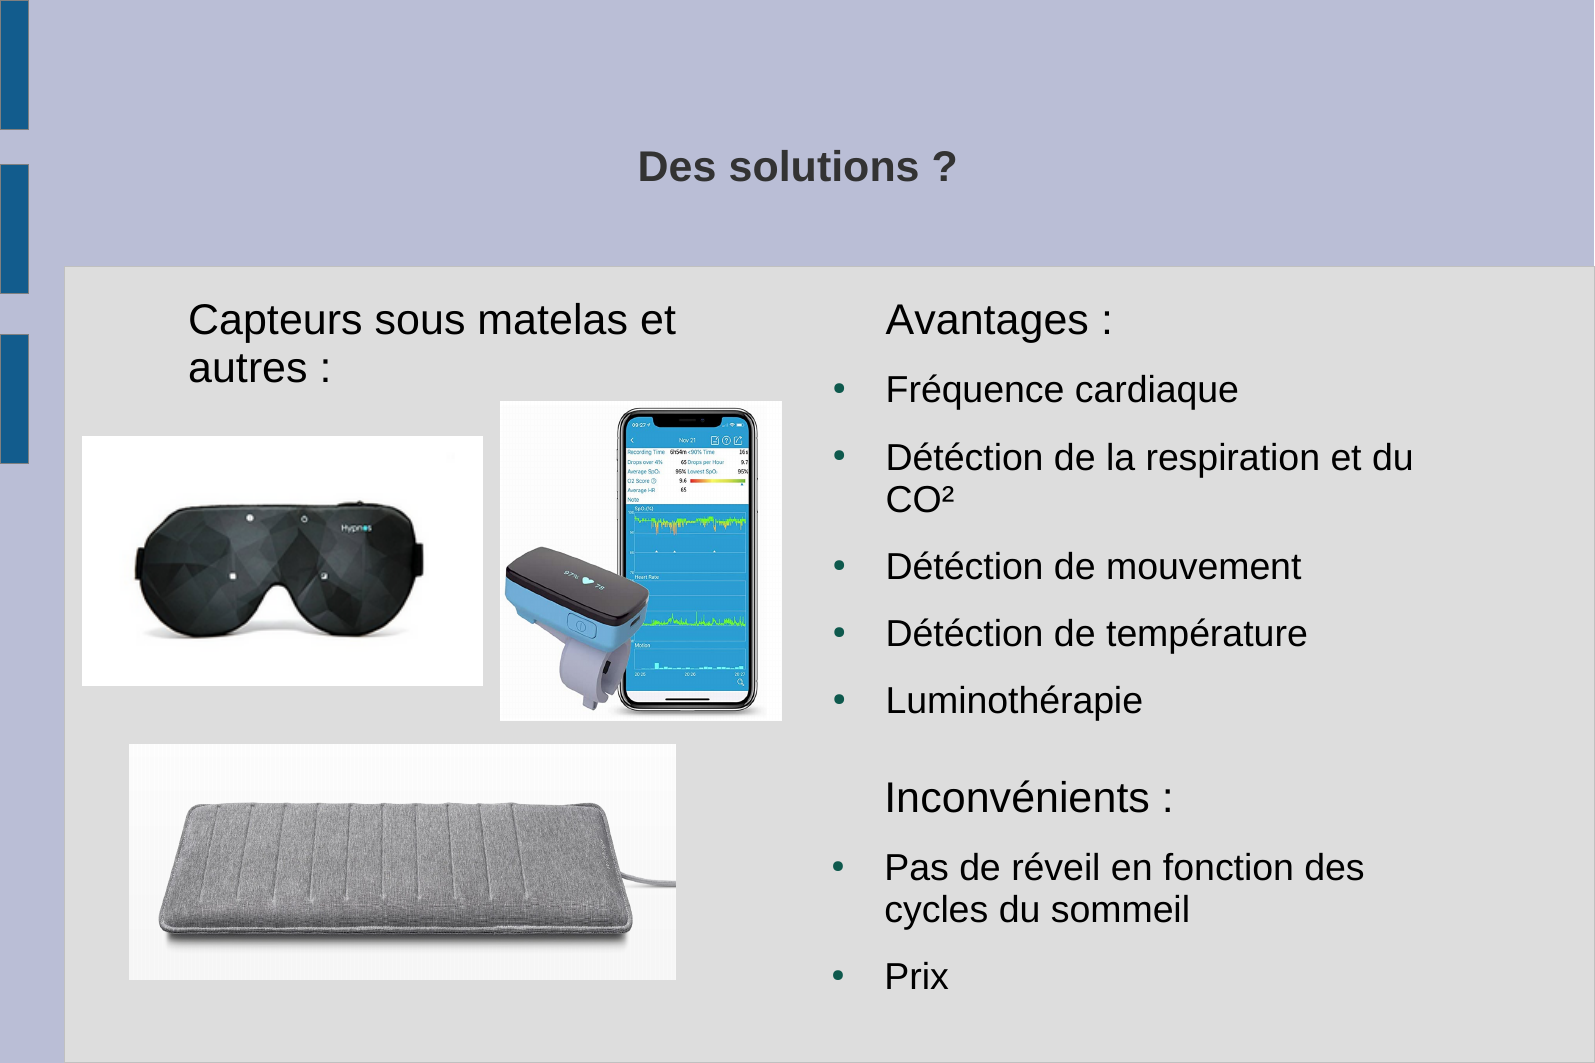

# Des solutions ?
Capteurs sous matelas et autres :
Avantages :
Fréquence cardiaque
Détéction de la respiration et du CO²
Détéction de mouvement
Détéction de température
Luminothérapie
Inconvénients :
Pas de réveil en fonction des cycles du sommeil
Prix